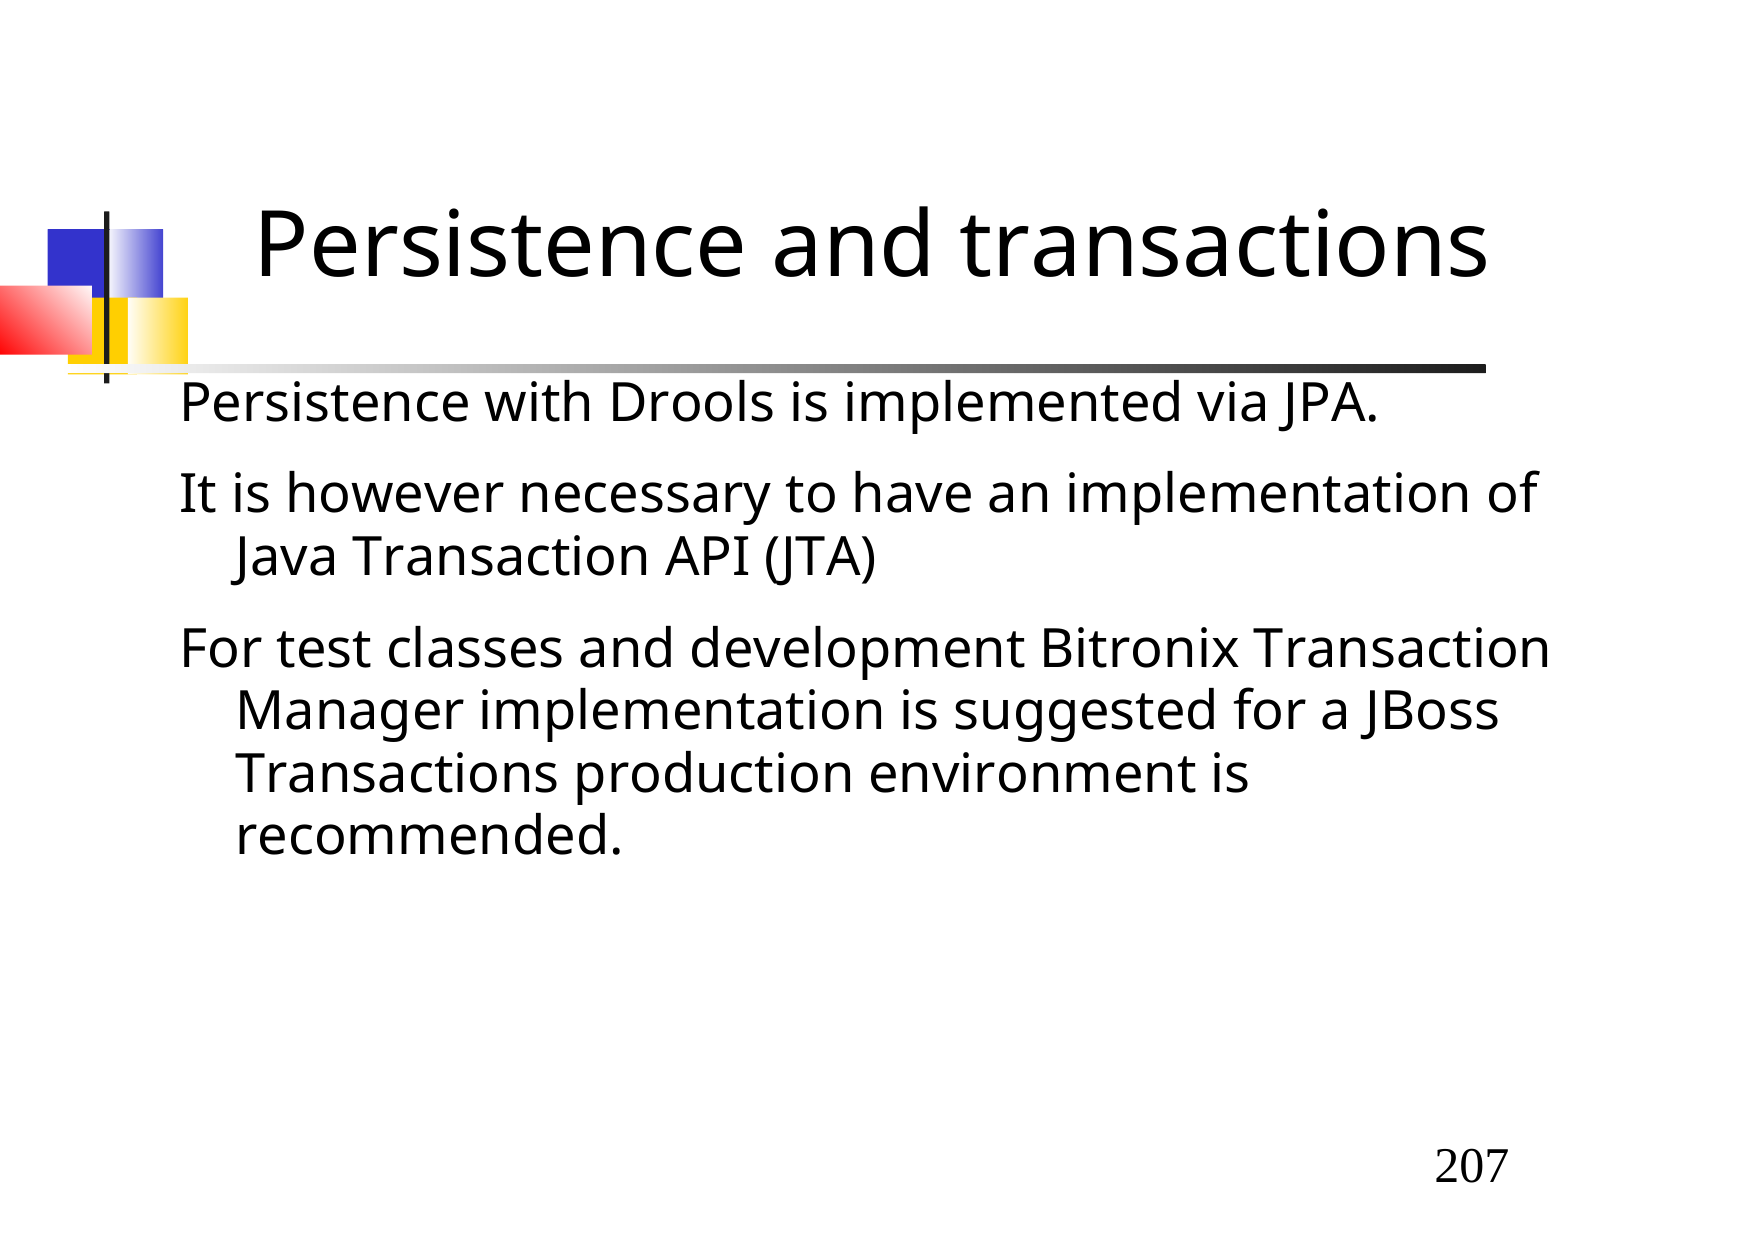

# Persistence and transactions
Persistence with Drools is implemented via JPA.
It is however necessary to have an implementation of Java Transaction API (JTA)
For test classes and development Bitronix Transaction Manager implementation is suggested for a JBoss Transactions production environment is recommended.